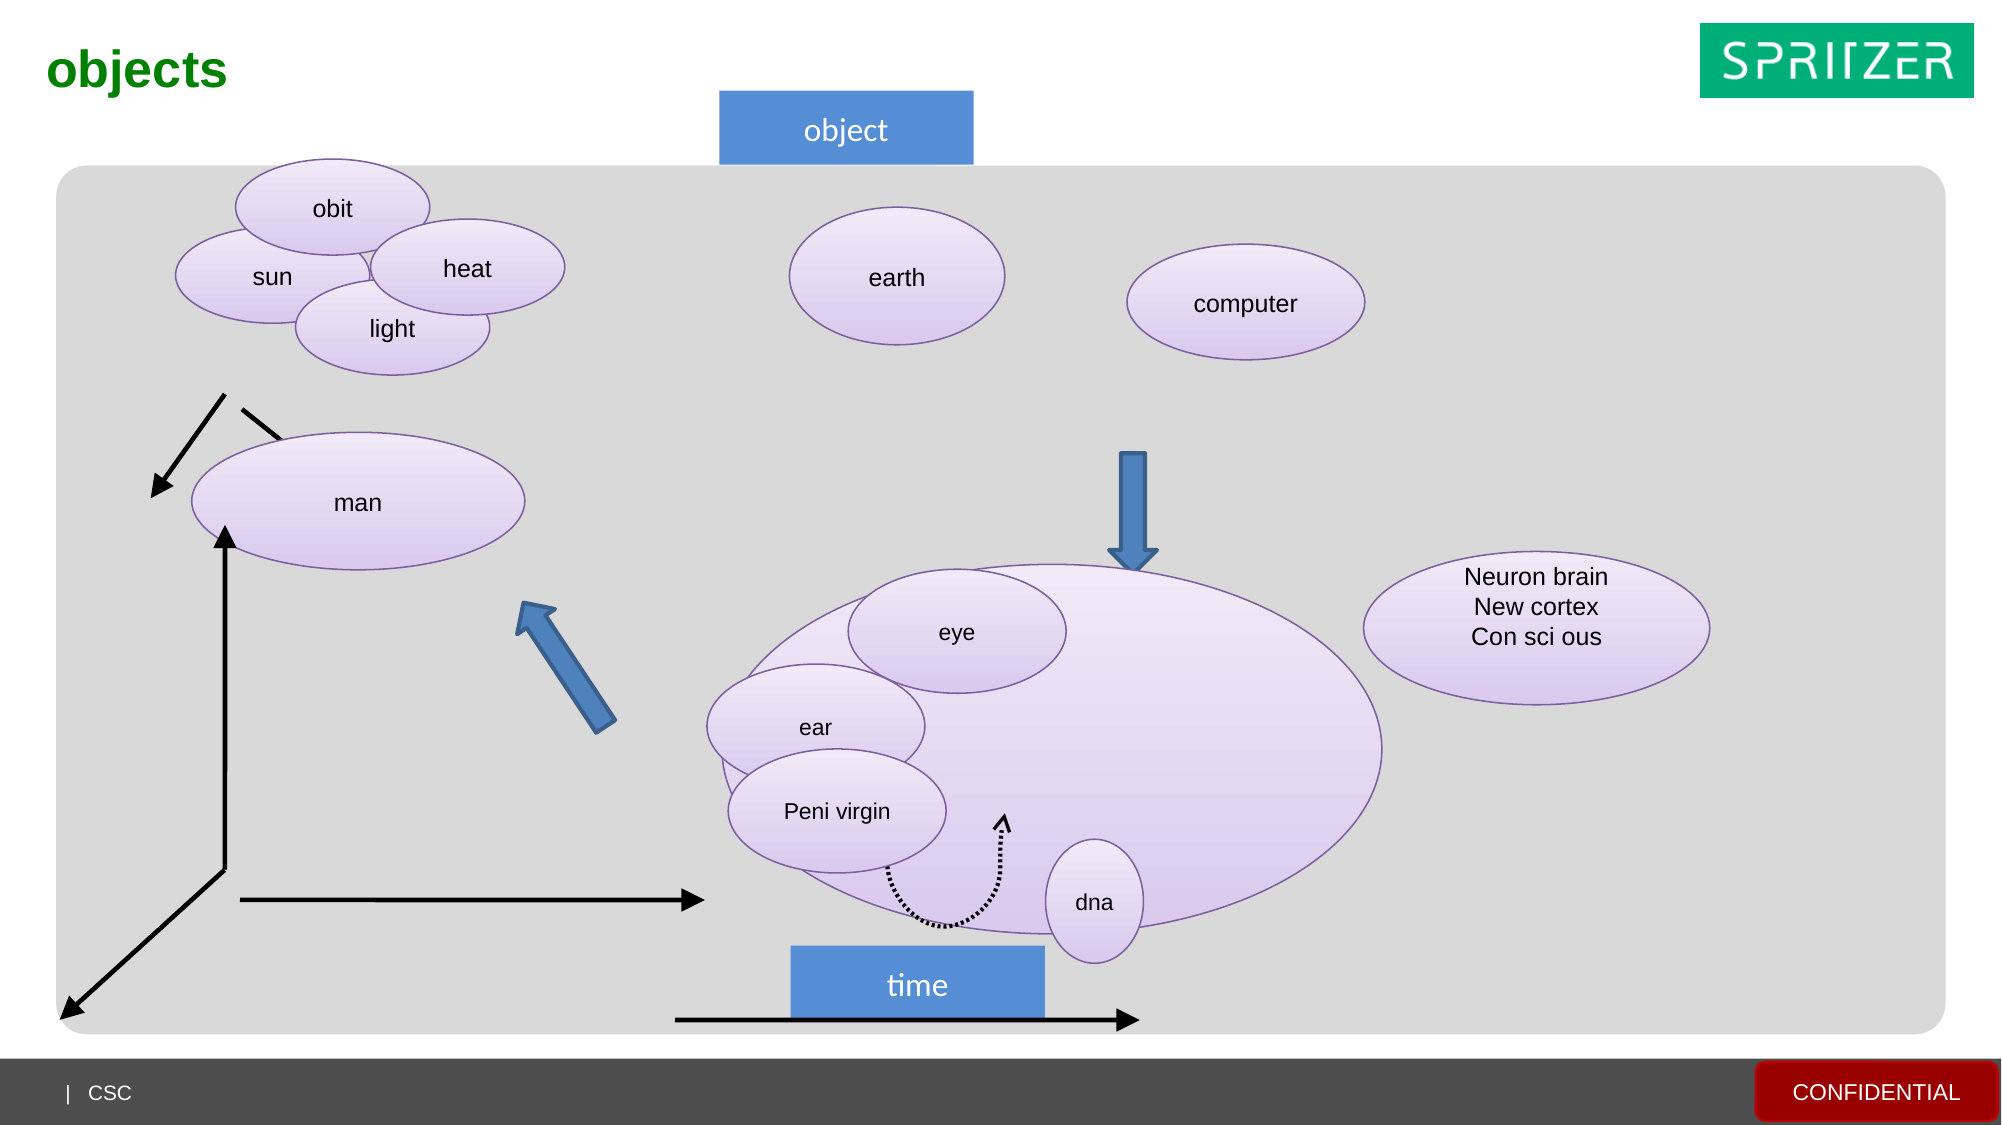

objects
object
obit
earth
heat
sun
computer
light
man
Neuron brain
New cortex
Con sci ous
eye
ear
Peni virgin
dna
time